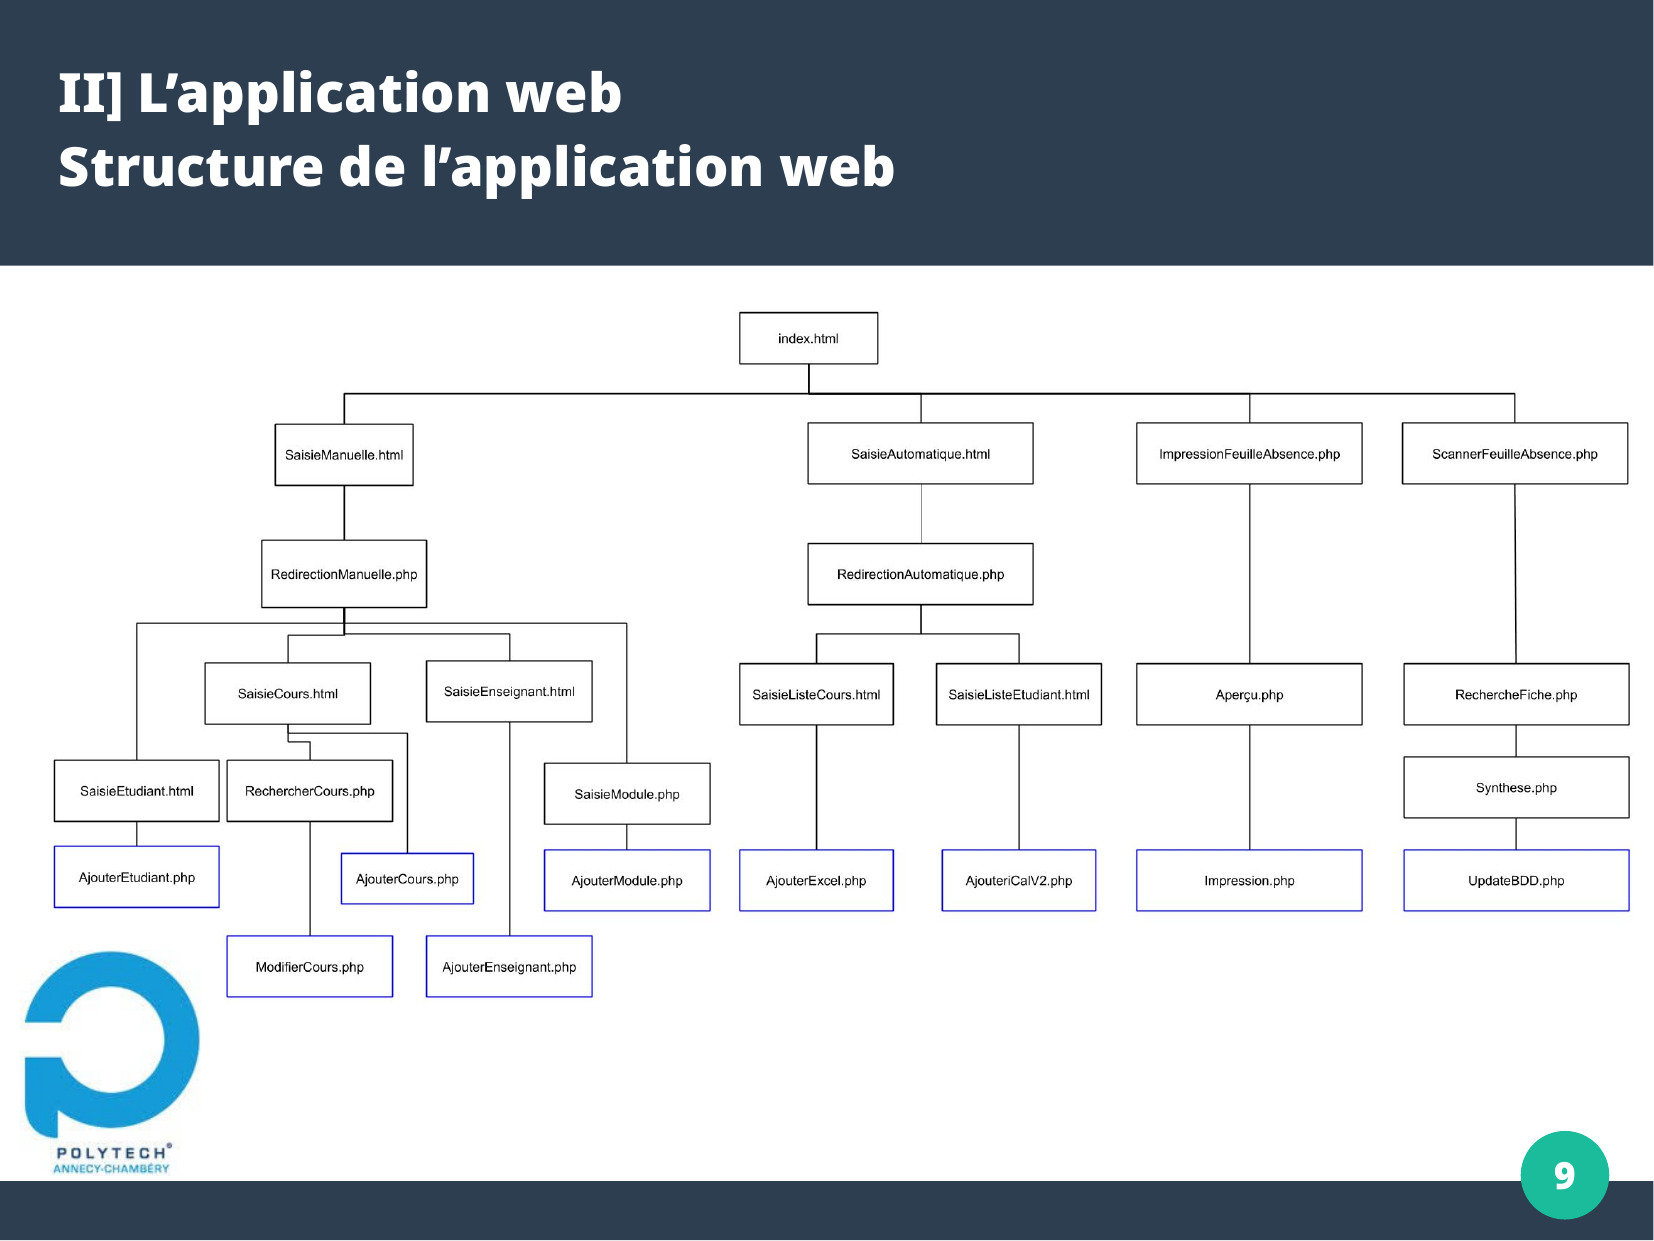

# II] L’application web Structure de l’application web
9